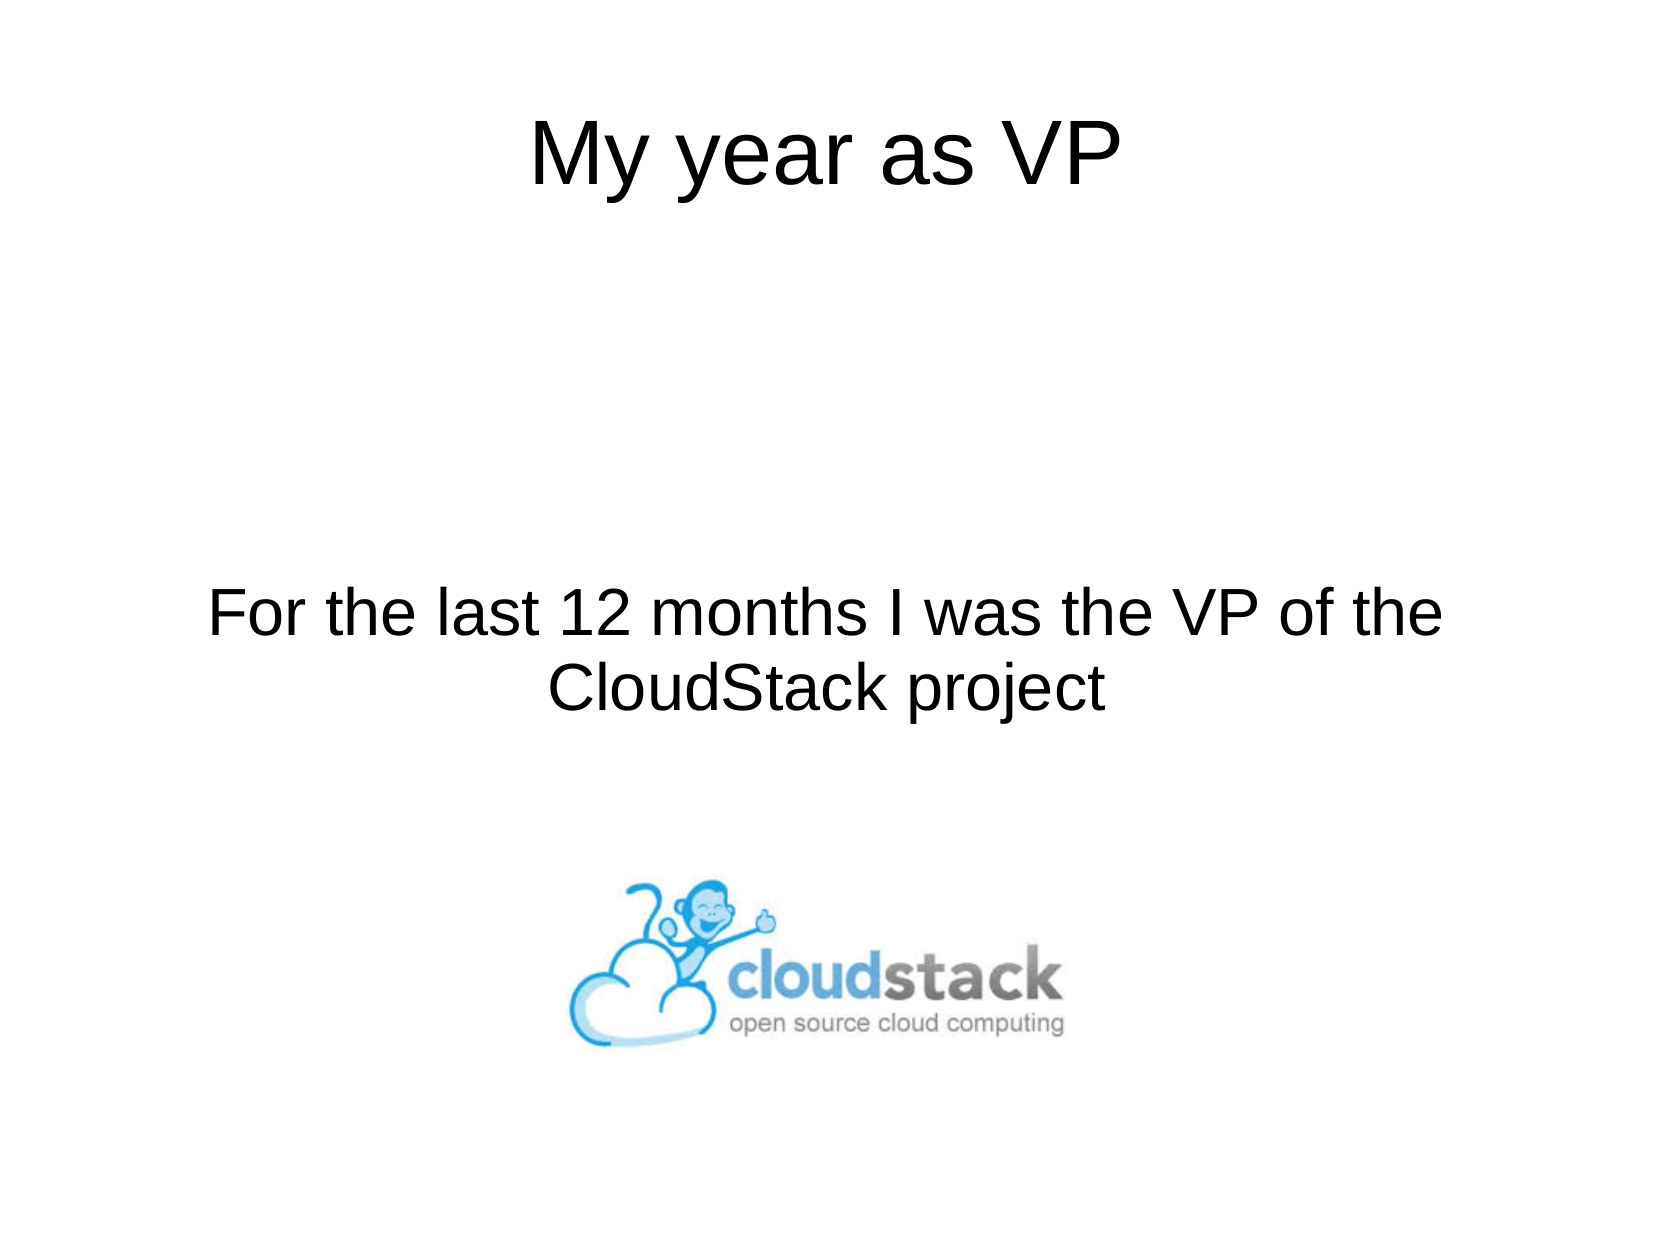

# My year as VP
For the last 12 months I was the VP of the CloudStack project